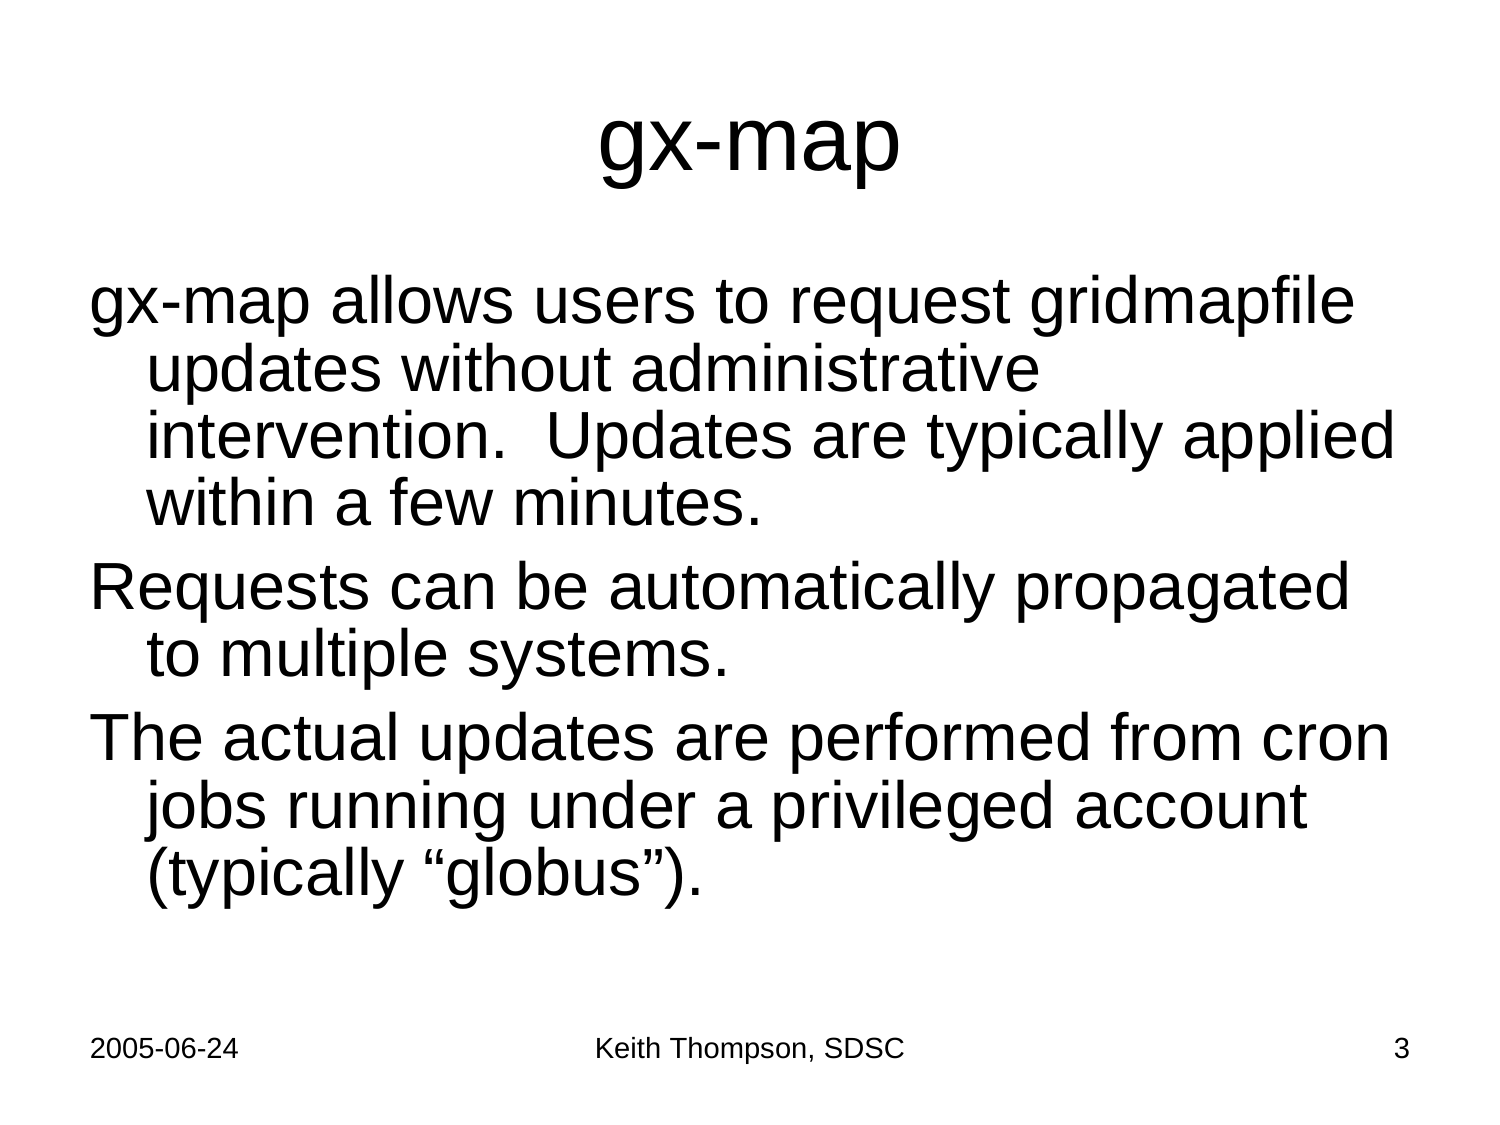

# gx-map
gx-map allows users to request grid­mapfile updates without administrative intervention. Updates are typically applied within a few minutes.
Requests can be automatically propagated to multiple systems.
The actual updates are performed from cron jobs running under a privileged account (typically “globus”).
2005-06-24
Keith Thompson, SDSC
3